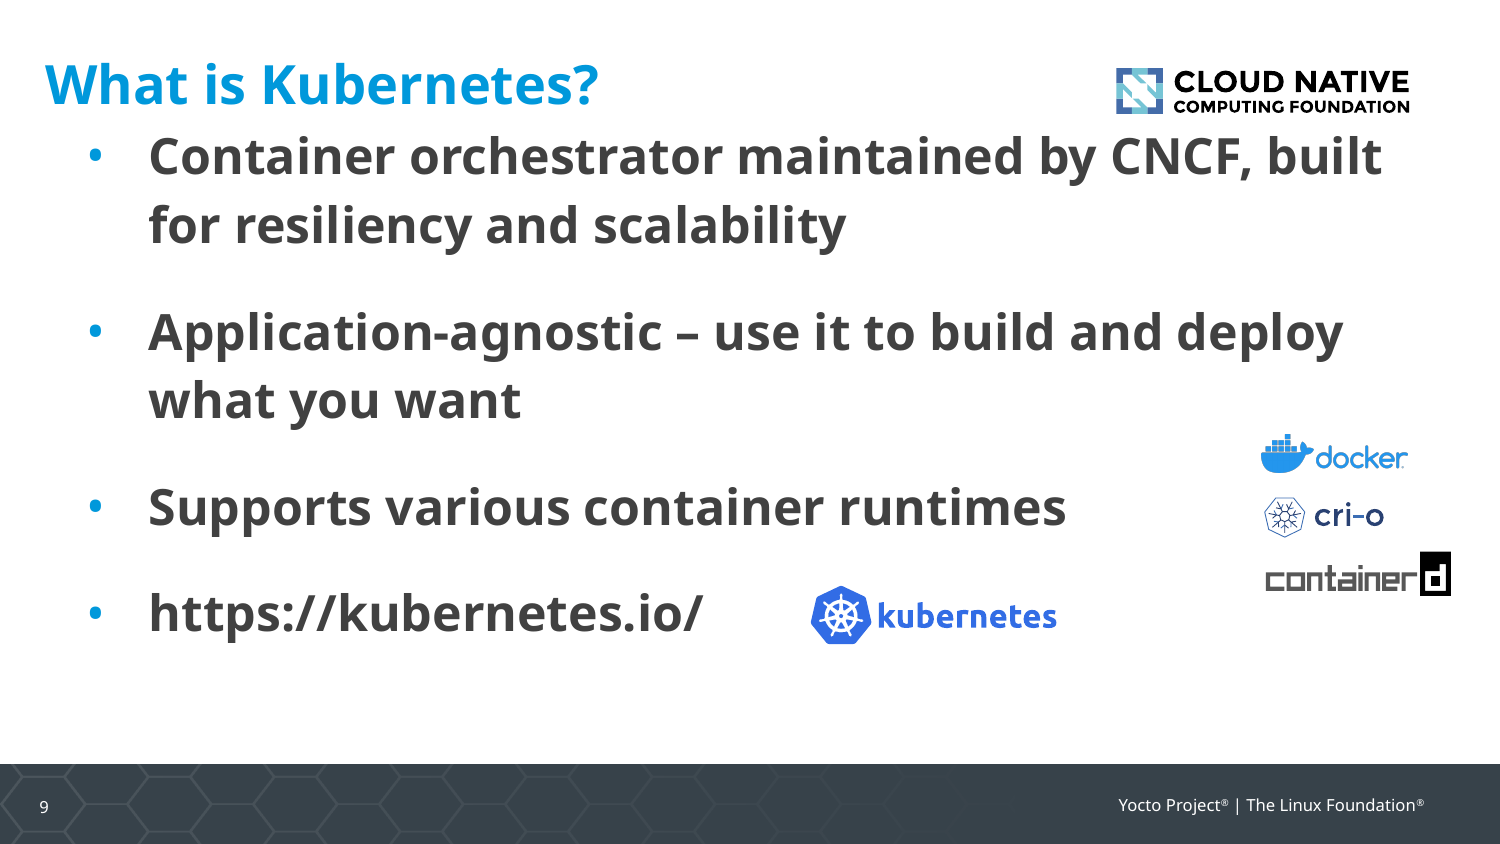

# What is Kubernetes?
Container orchestrator maintained by CNCF, built for resiliency and scalability
Application-agnostic – use it to build and deploy what you want
Supports various container runtimes
https://kubernetes.io/